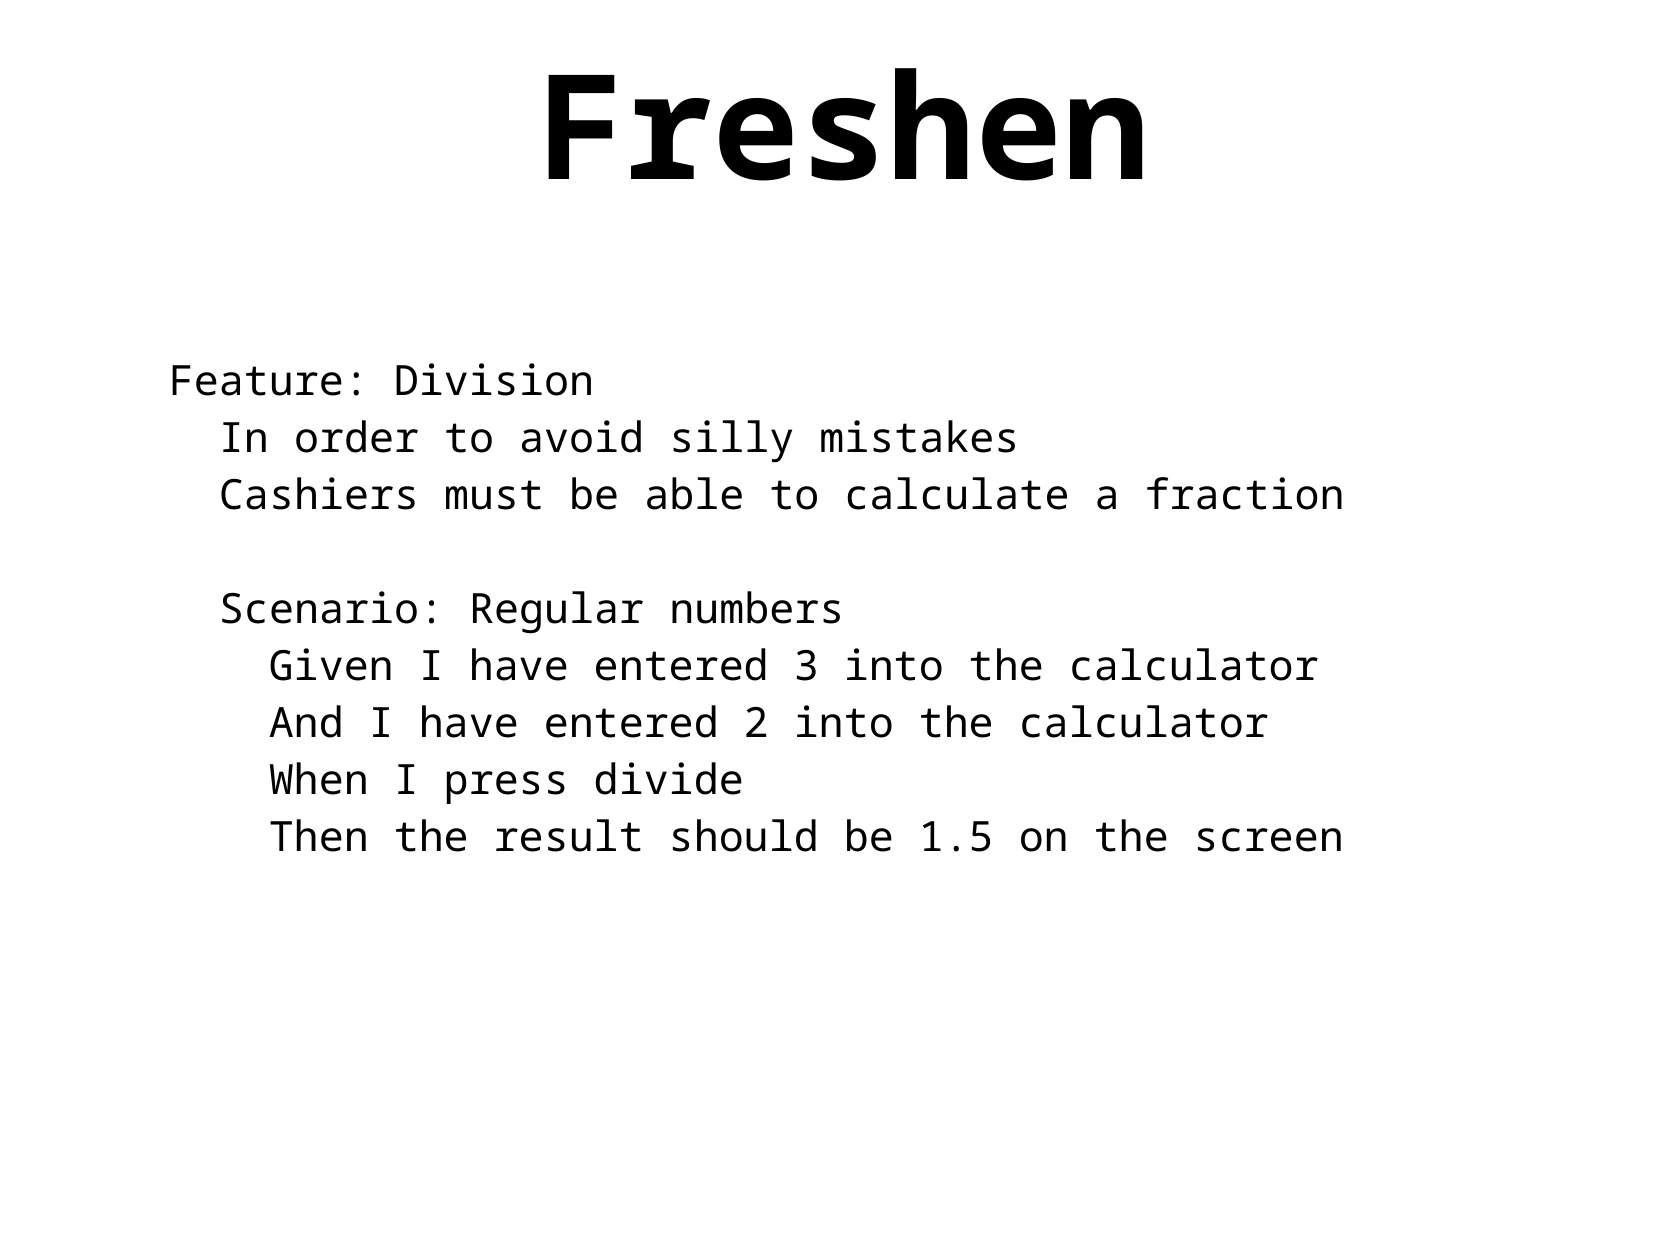

Freshen
Feature: Division
 In order to avoid silly mistakes
 Cashiers must be able to calculate a fraction
 Scenario: Regular numbers
 Given I have entered 3 into the calculator
 And I have entered 2 into the calculator
 When I press divide
 Then the result should be 1.5 on the screen